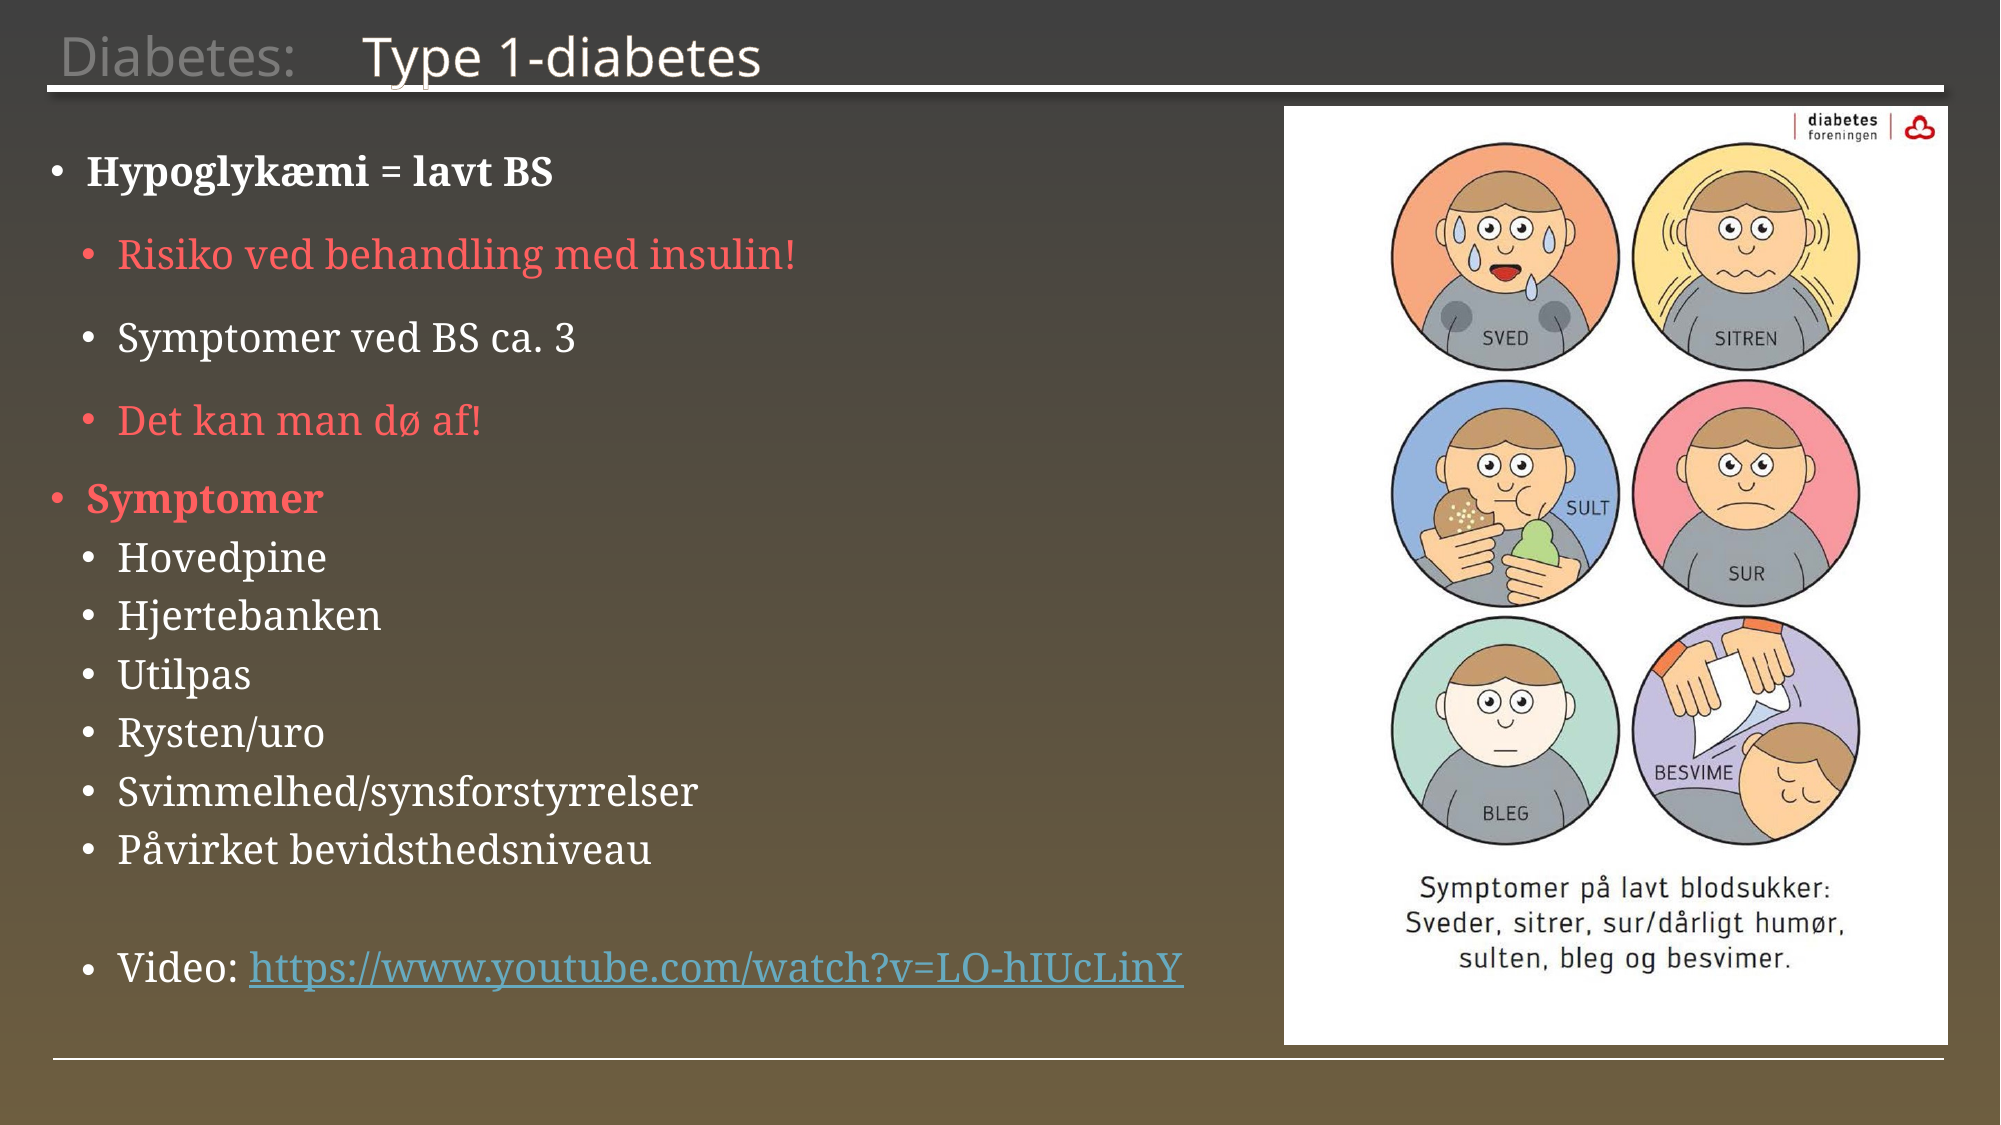

# Diabetes:
Type 1-diabetes
Hypoglykæmi = lavt BS
Risiko ved behandling med insulin!
Symptomer ved BS ca. 3
Det kan man dø af!
Symptomer
Hovedpine
Hjertebanken
Utilpas
Rysten/uro
Svimmelhed/synsforstyrrelser
Påvirket bevidsthedsniveau
Video: https://www.youtube.com/watch?v=LO-hIUcLinY